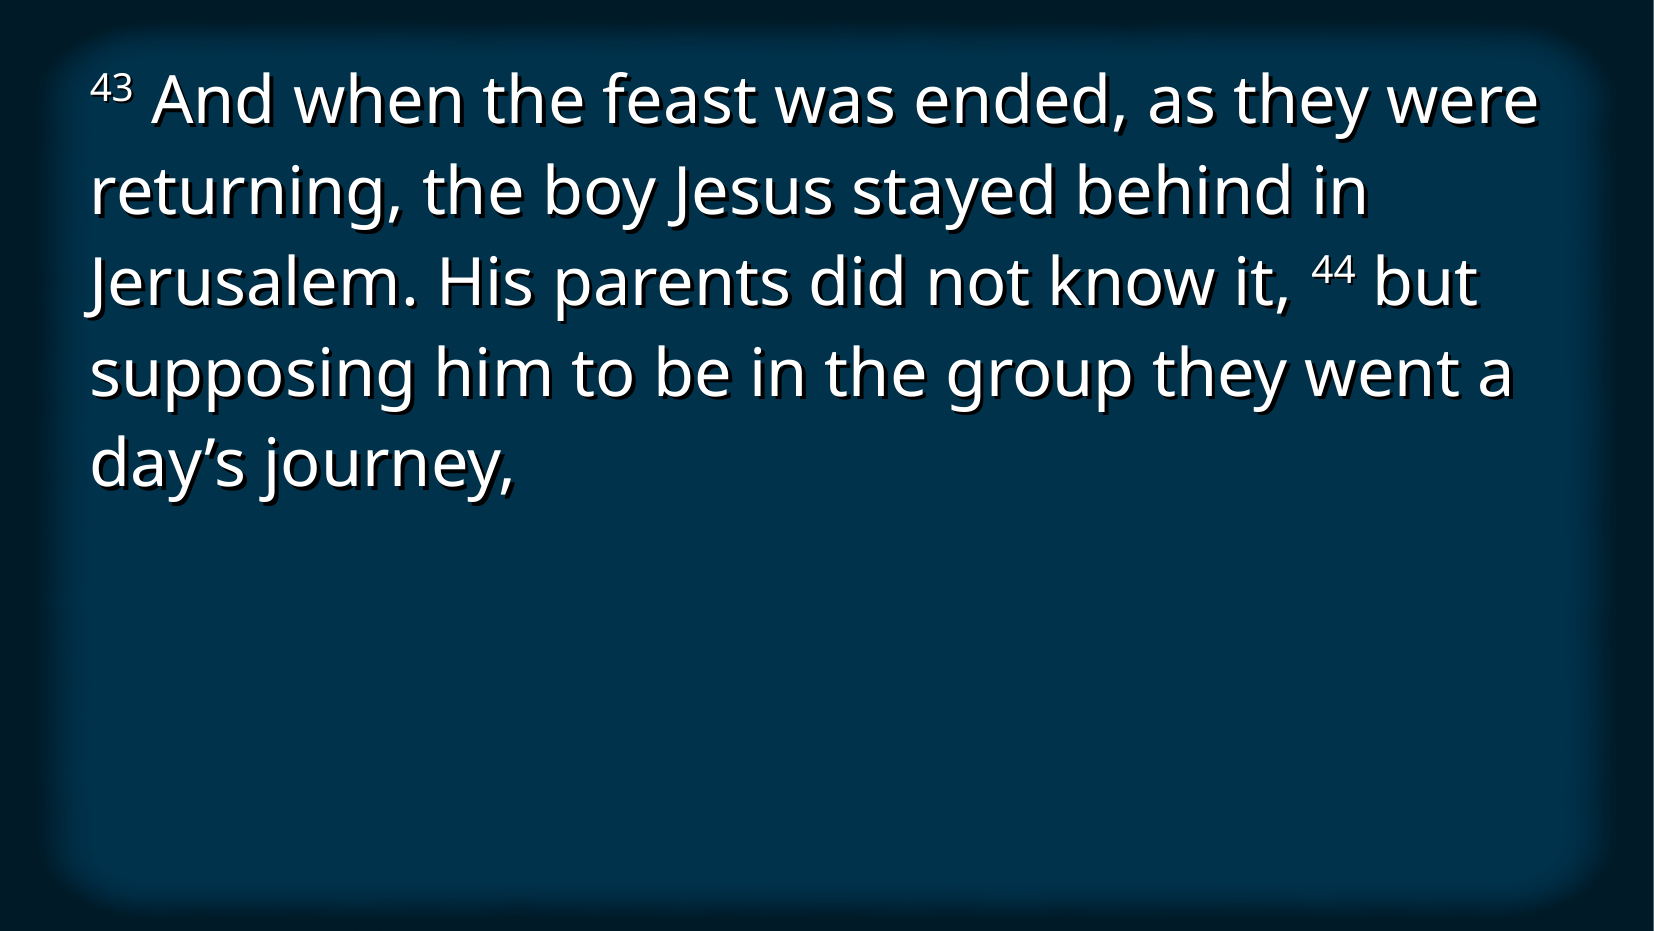

43 And when the feast was ended, as they were returning, the boy Jesus stayed behind in Jerusalem. His parents did not know it, 44 but supposing him to be in the group they went a day’s journey,